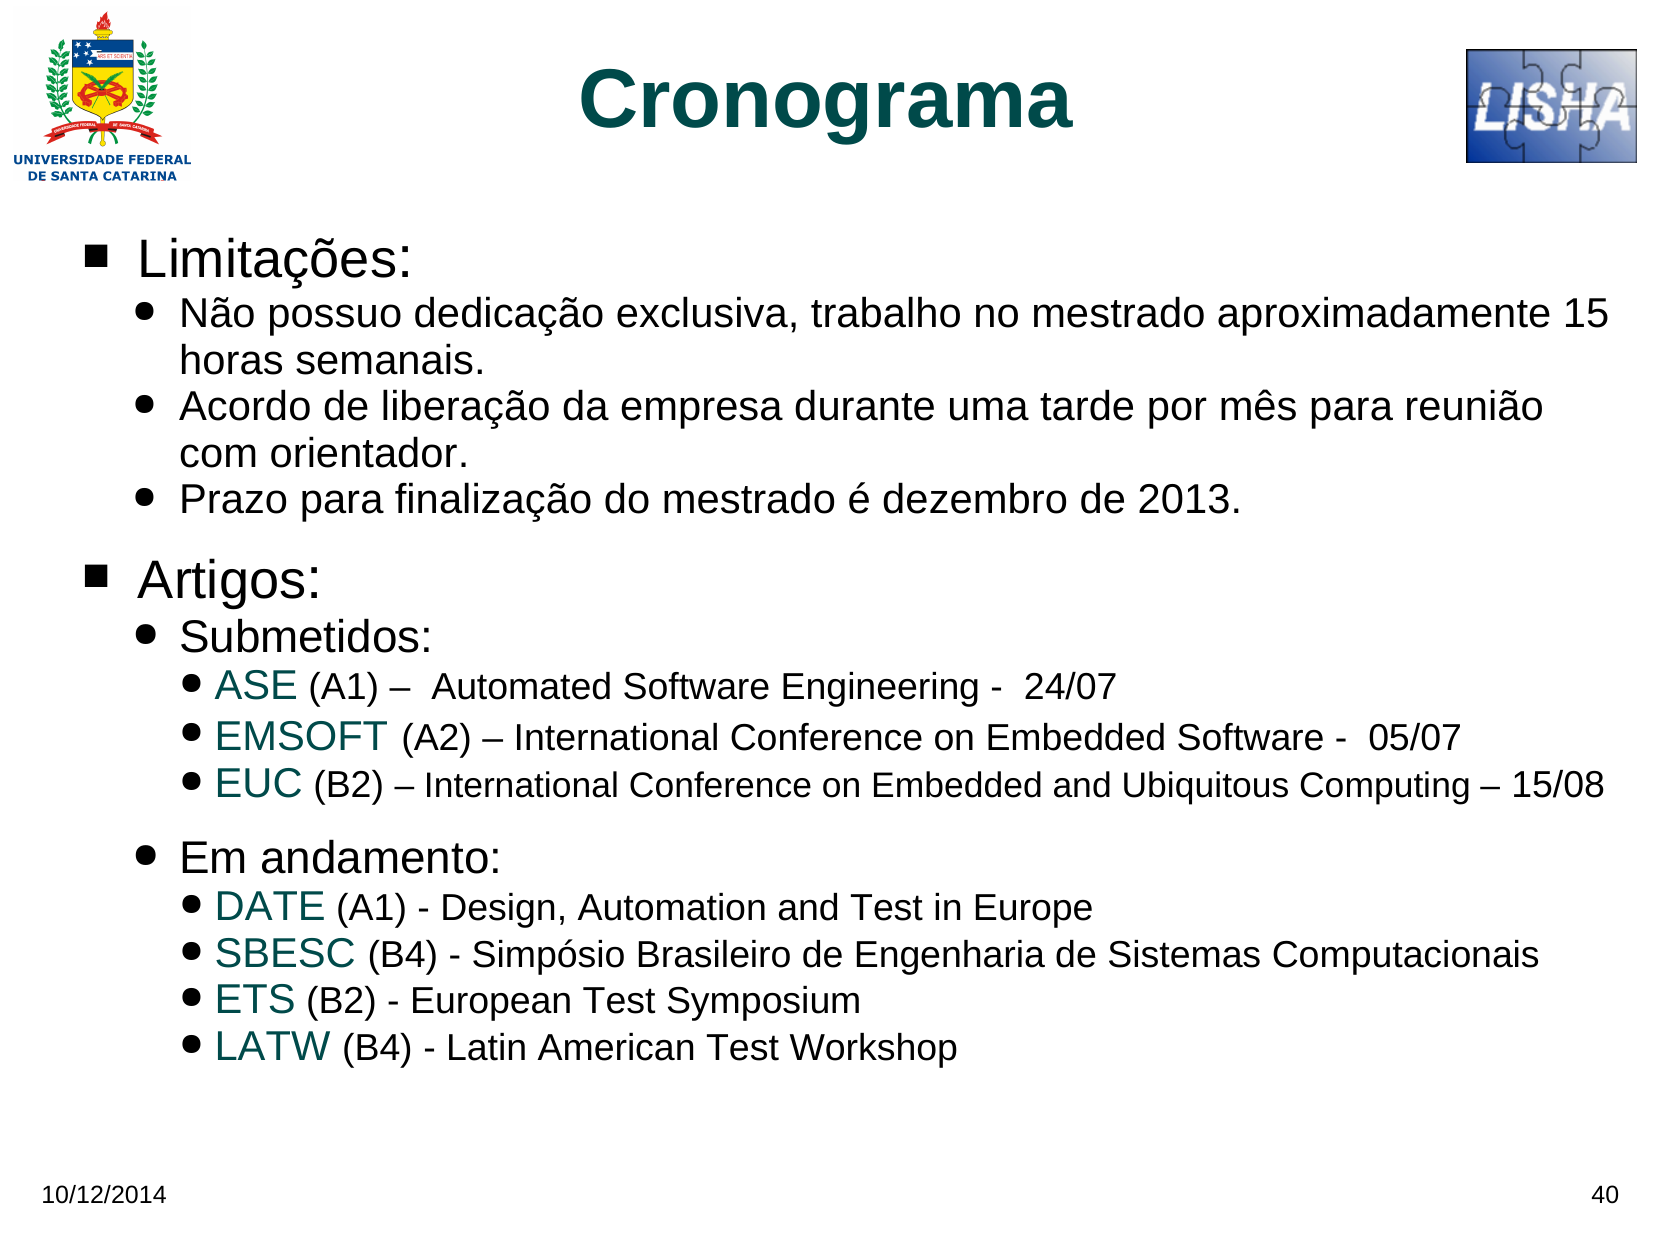

# Cronograma
Limitações:
Não possuo dedicação exclusiva, trabalho no mestrado aproximadamente 15 horas semanais.
Acordo de liberação da empresa durante uma tarde por mês para reunião com orientador.
Prazo para finalização do mestrado é dezembro de 2013.
Artigos:
Submetidos:
ASE (A1) – Automated Software Engineering - 24/07
EMSOFT (A2) – International Conference on Embedded Software - 05/07
EUC (B2) – International Conference on Embedded and Ubiquitous Computing – 15/08
Em andamento:
DATE (A1) - Design, Automation and Test in Europe
SBESC (B4) - Simpósio Brasileiro de Engenharia de Sistemas Computacionais
ETS (B2) - European Test Symposium
LATW (B4) - Latin American Test Workshop